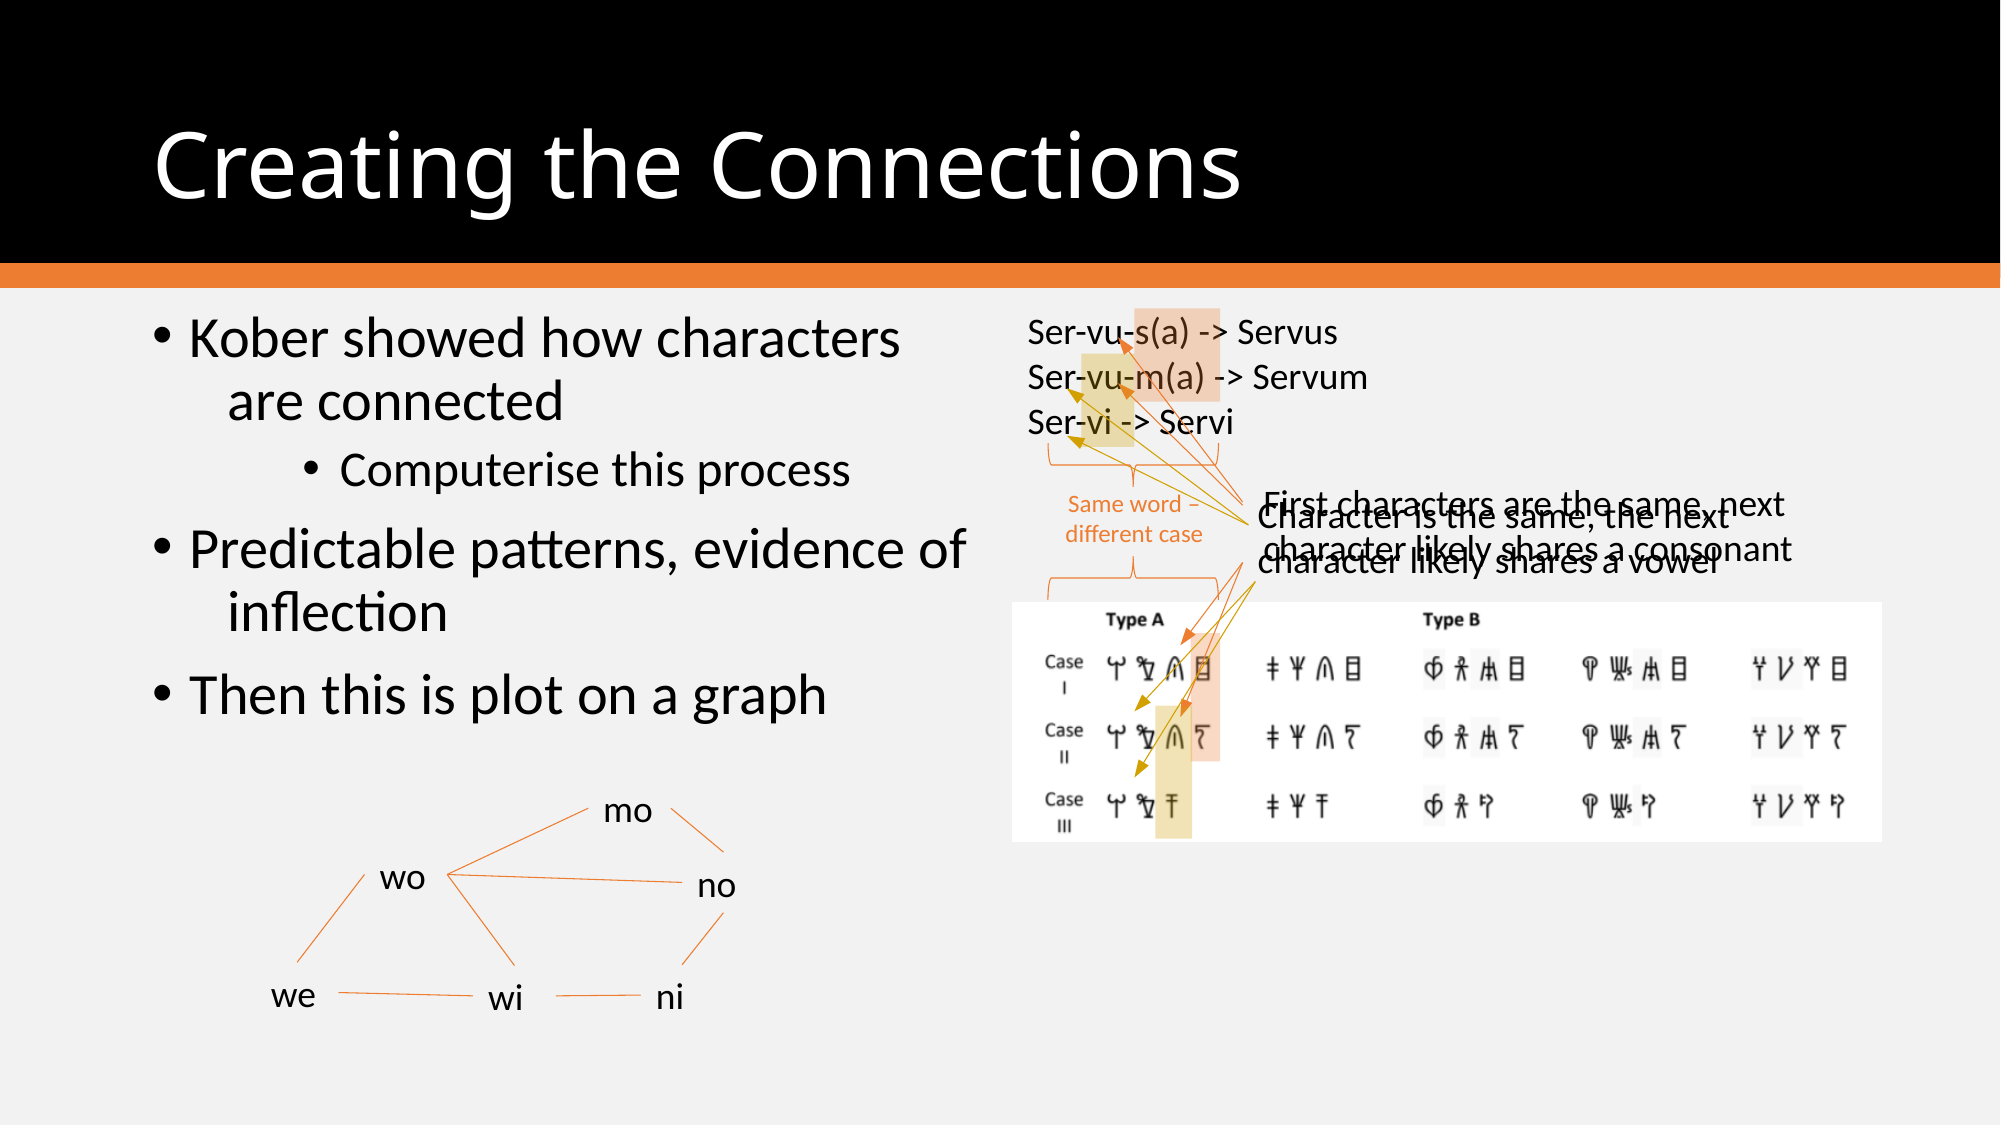

# Creating the Connections
Kober showed how characters are connected
Computerise this process
Predictable patterns, evidence of inflection
Then this is plot on a graph
Ser-vu-s(a) -> Servus
Ser-vu-m(a) -> Servum
Ser-vi -> Servi
Character is the same, the next character likely shares a vowel
First characters are the same, next character likely shares a consonant
Same word – different case
mo
wo
no
we
ni
wi